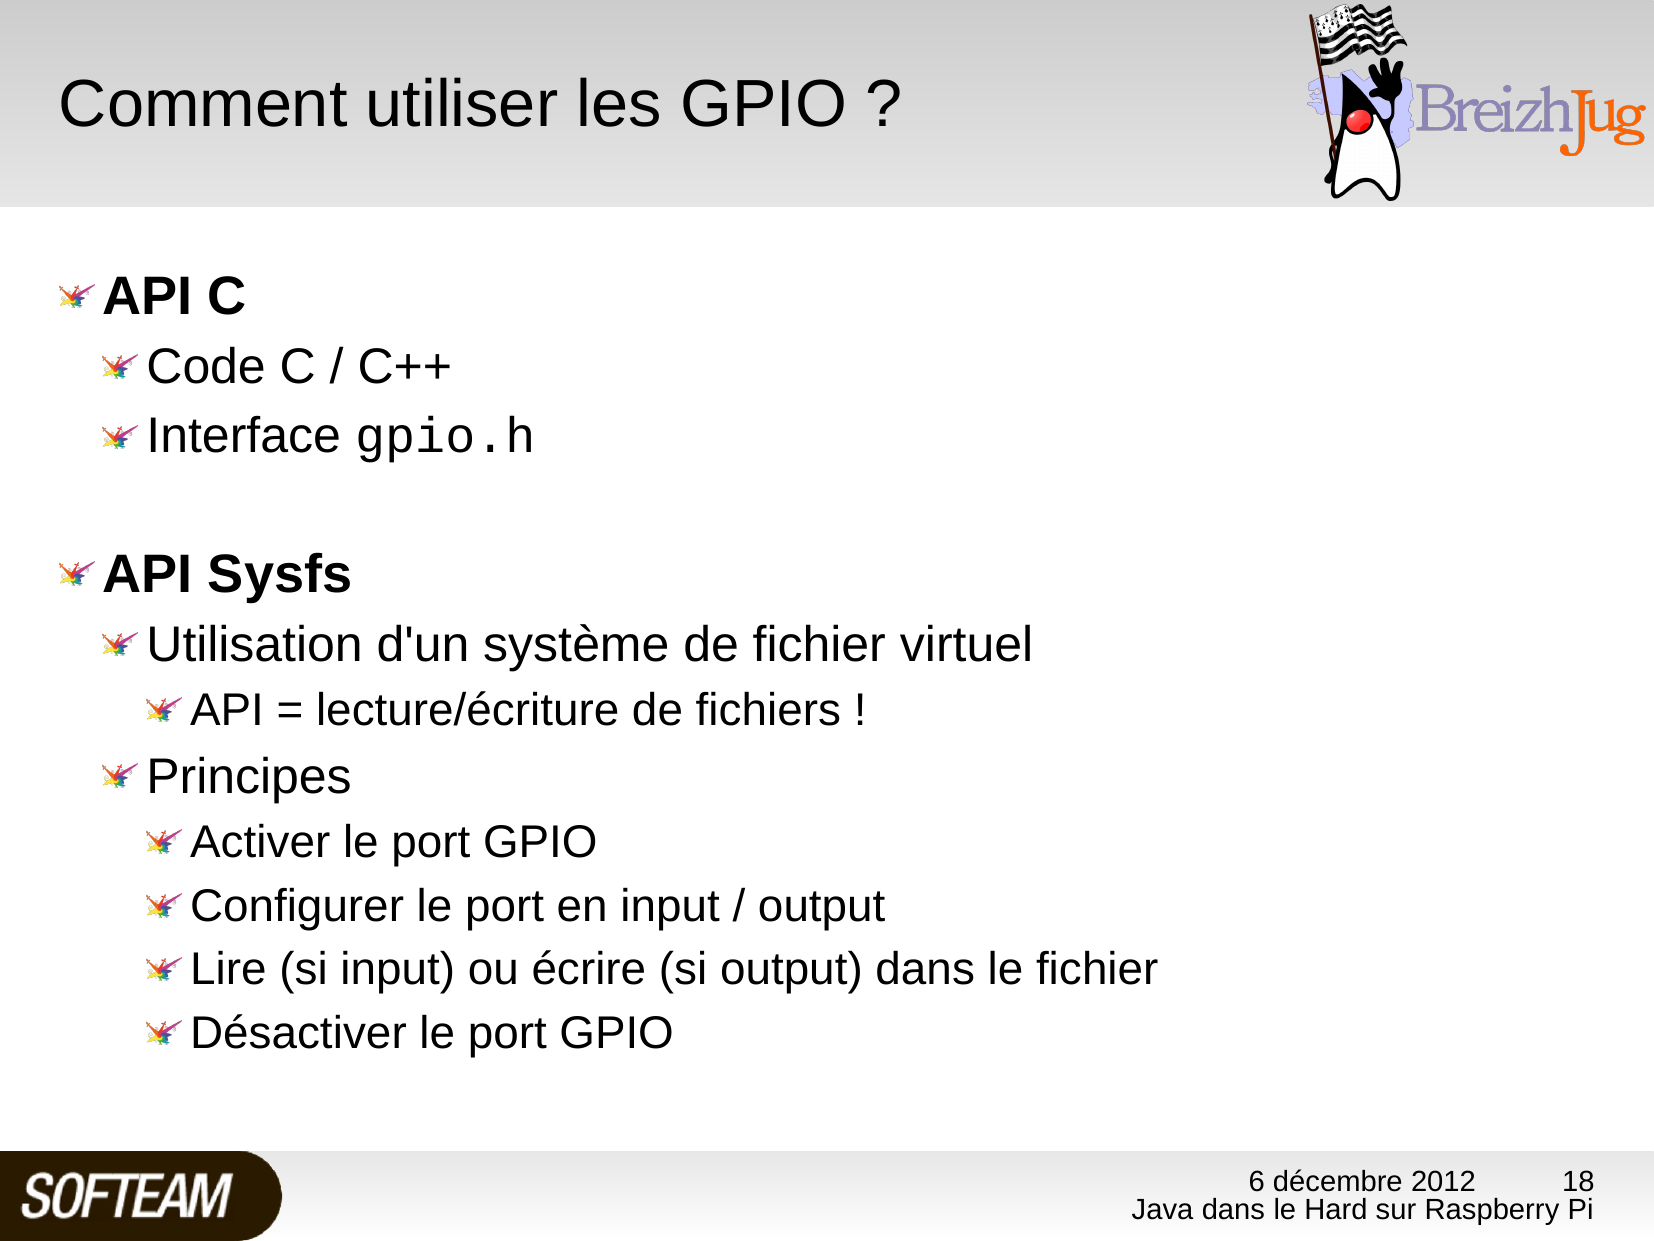

# Comment utiliser les GPIO ?
API C
Code C / C++
Interface gpio.h
API Sysfs
Utilisation d'un système de fichier virtuel
API = lecture/écriture de fichiers !
Principes
Activer le port GPIO
Configurer le port en input / output
Lire (si input) ou écrire (si output) dans le fichier
Désactiver le port GPIO
14 septembre 2012
18
Beaglebone - JugSummerCamp 2012